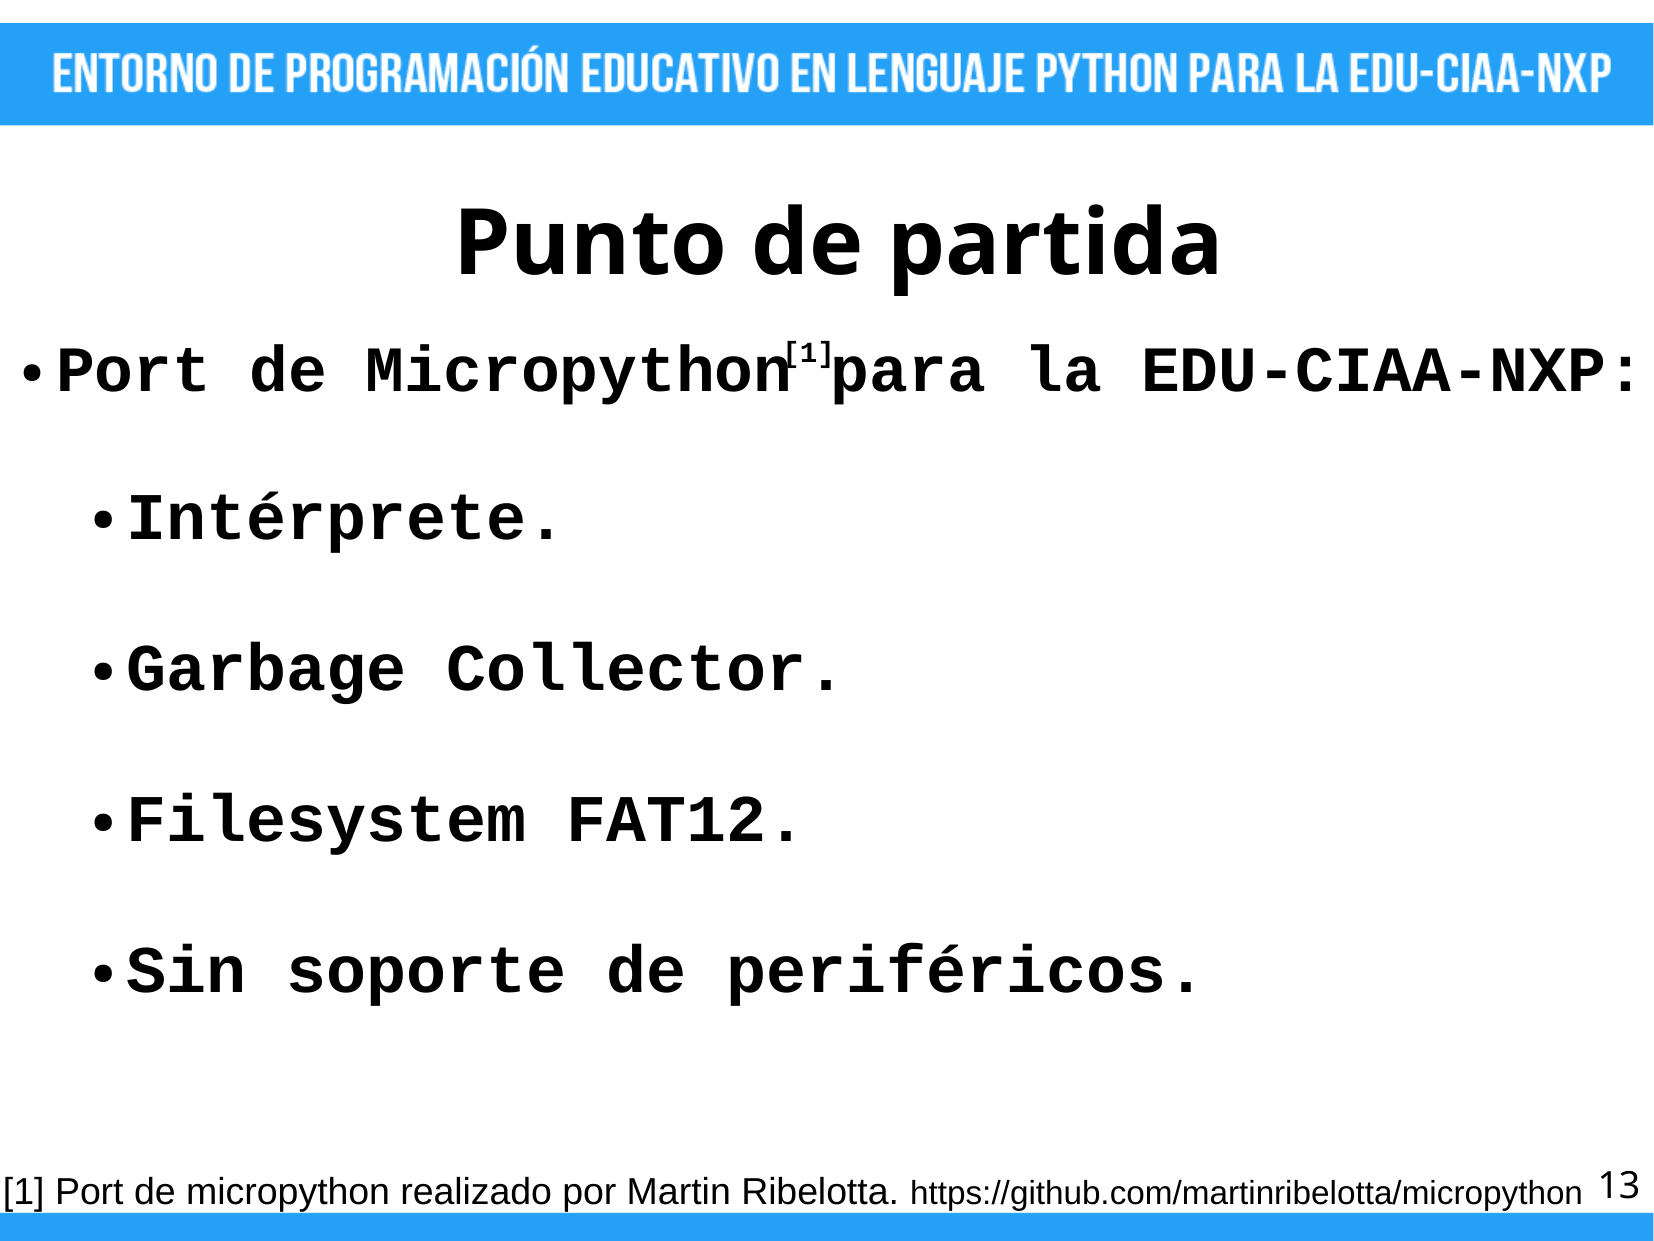

# Punto de partida
Port de Micropython para la EDU-CIAA-NXP:
Intérprete.
Garbage Collector.
Filesystem FAT12.
Sin soporte de periféricos.
[1]
13
[1] Port de micropython realizado por Martin Ribelotta. https://github.com/martinribelotta/micropython